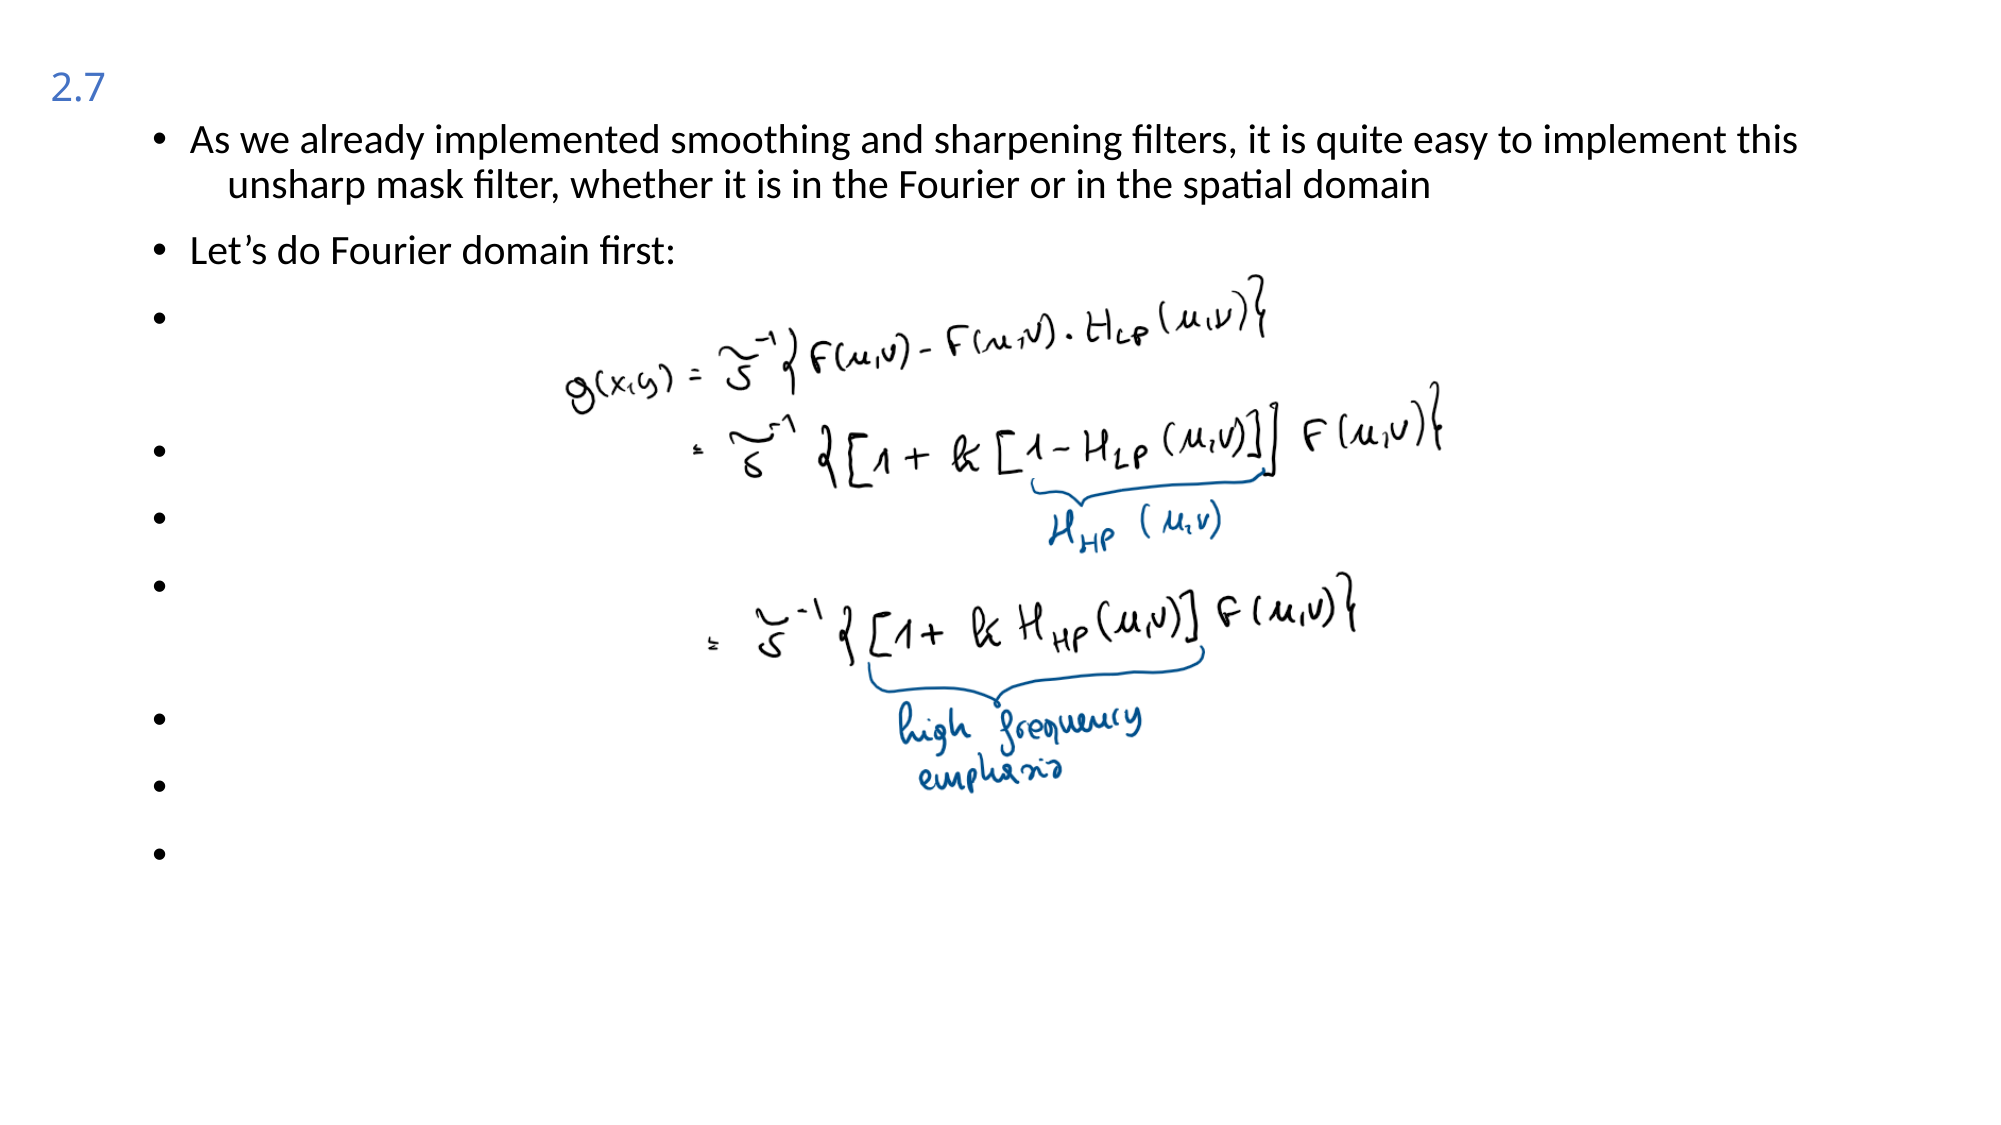

2.7
# As we already implemented smoothing and sharpening filters, it is quite easy to implement this unsharp mask filter, whether it is in the Fourier or in the spatial domain
Let’s do Fourier domain first: